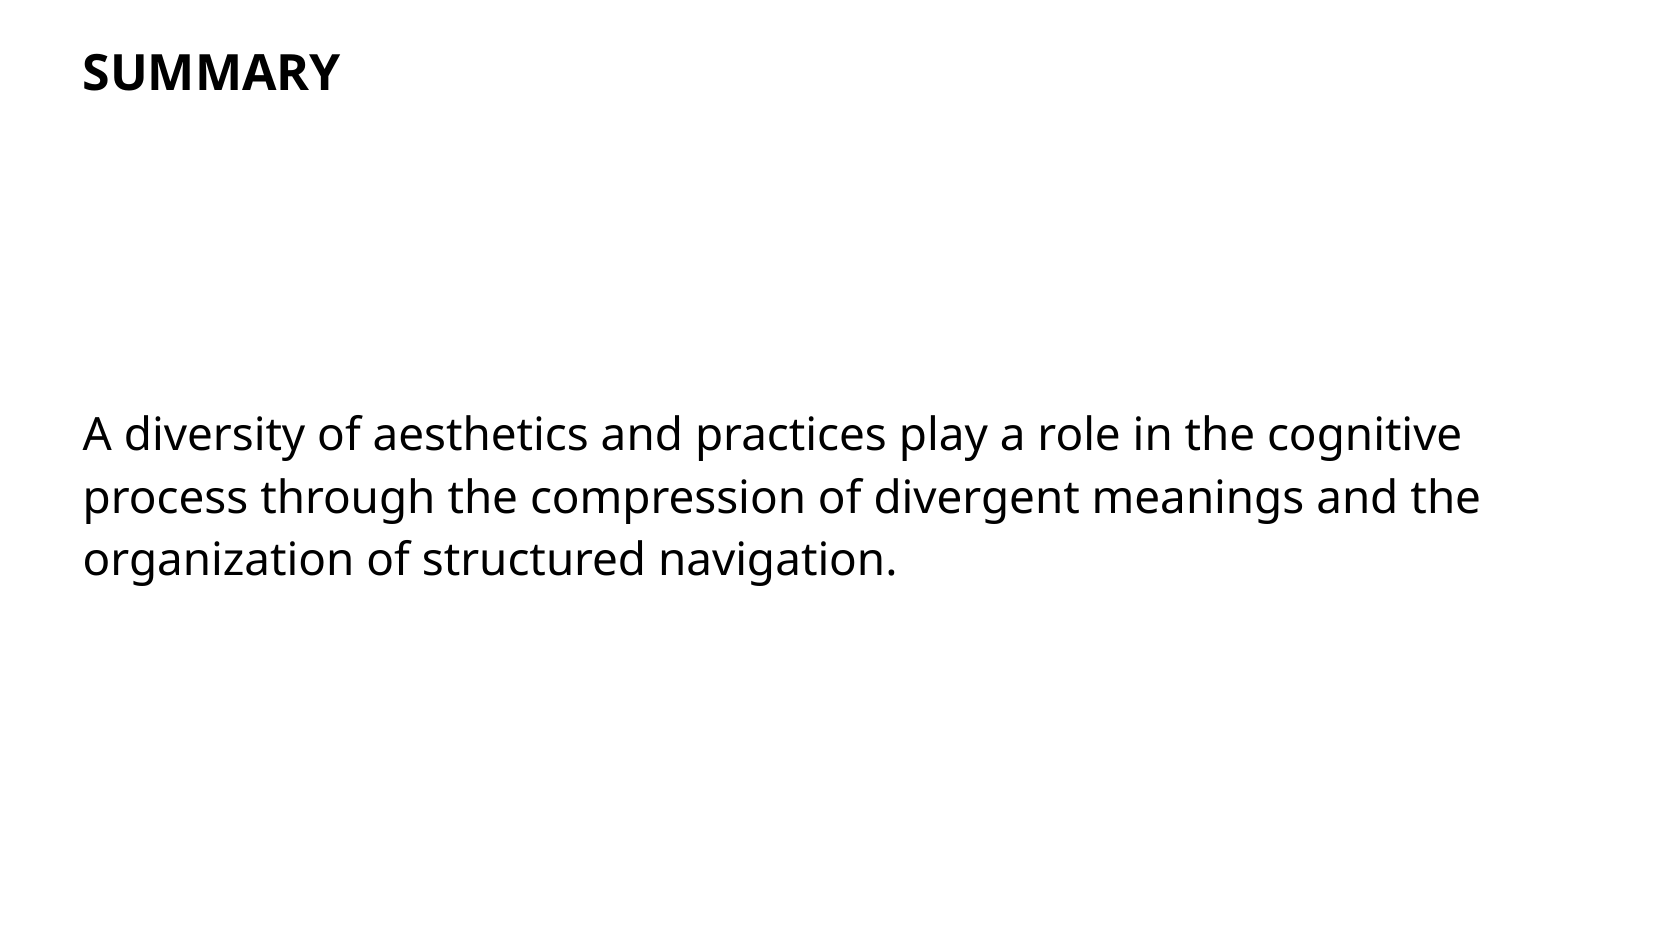

# SUMMARY
A diversity of aesthetics and practices play a role in the cognitive process through the compression of divergent meanings and the organization of structured navigation.